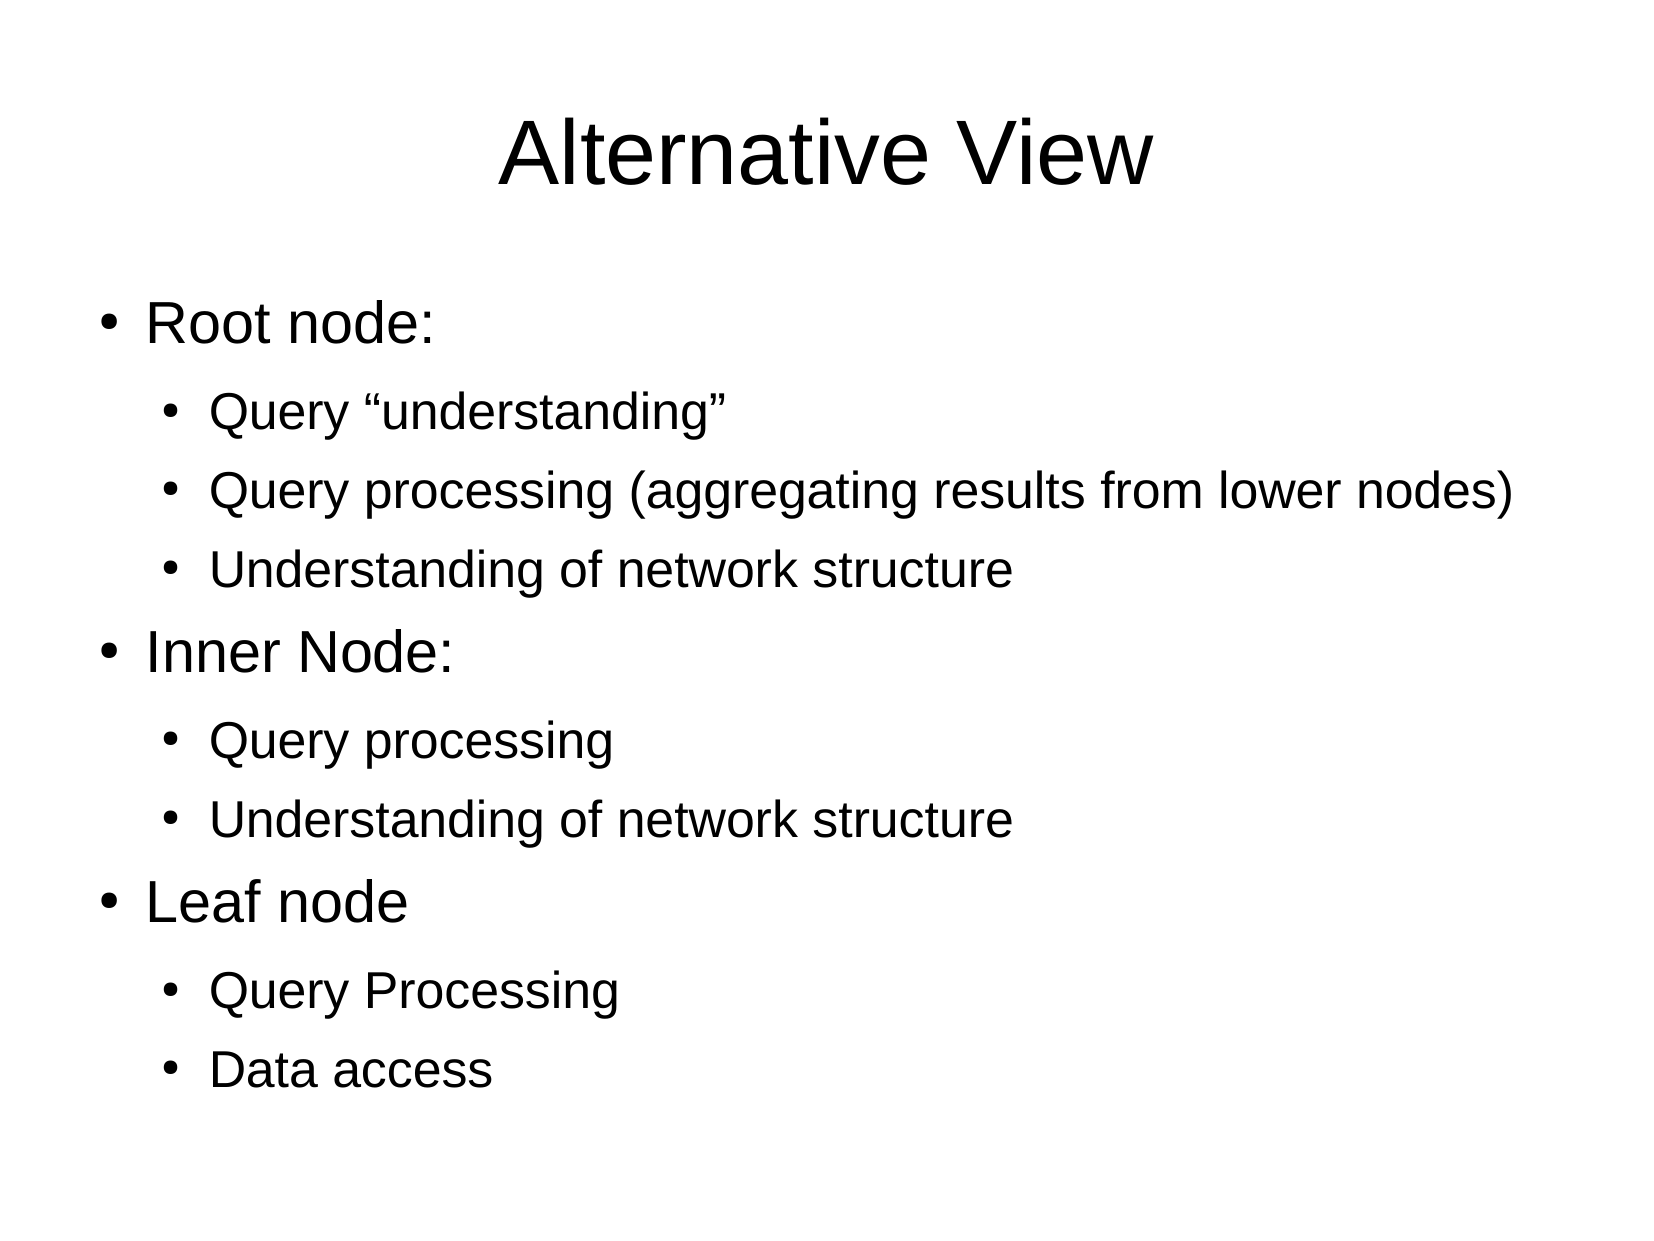

# Alternative View
Root node:
Query “understanding”
Query processing (aggregating results from lower nodes)
Understanding of network structure
Inner Node:
Query processing
Understanding of network structure
Leaf node
Query Processing
Data access